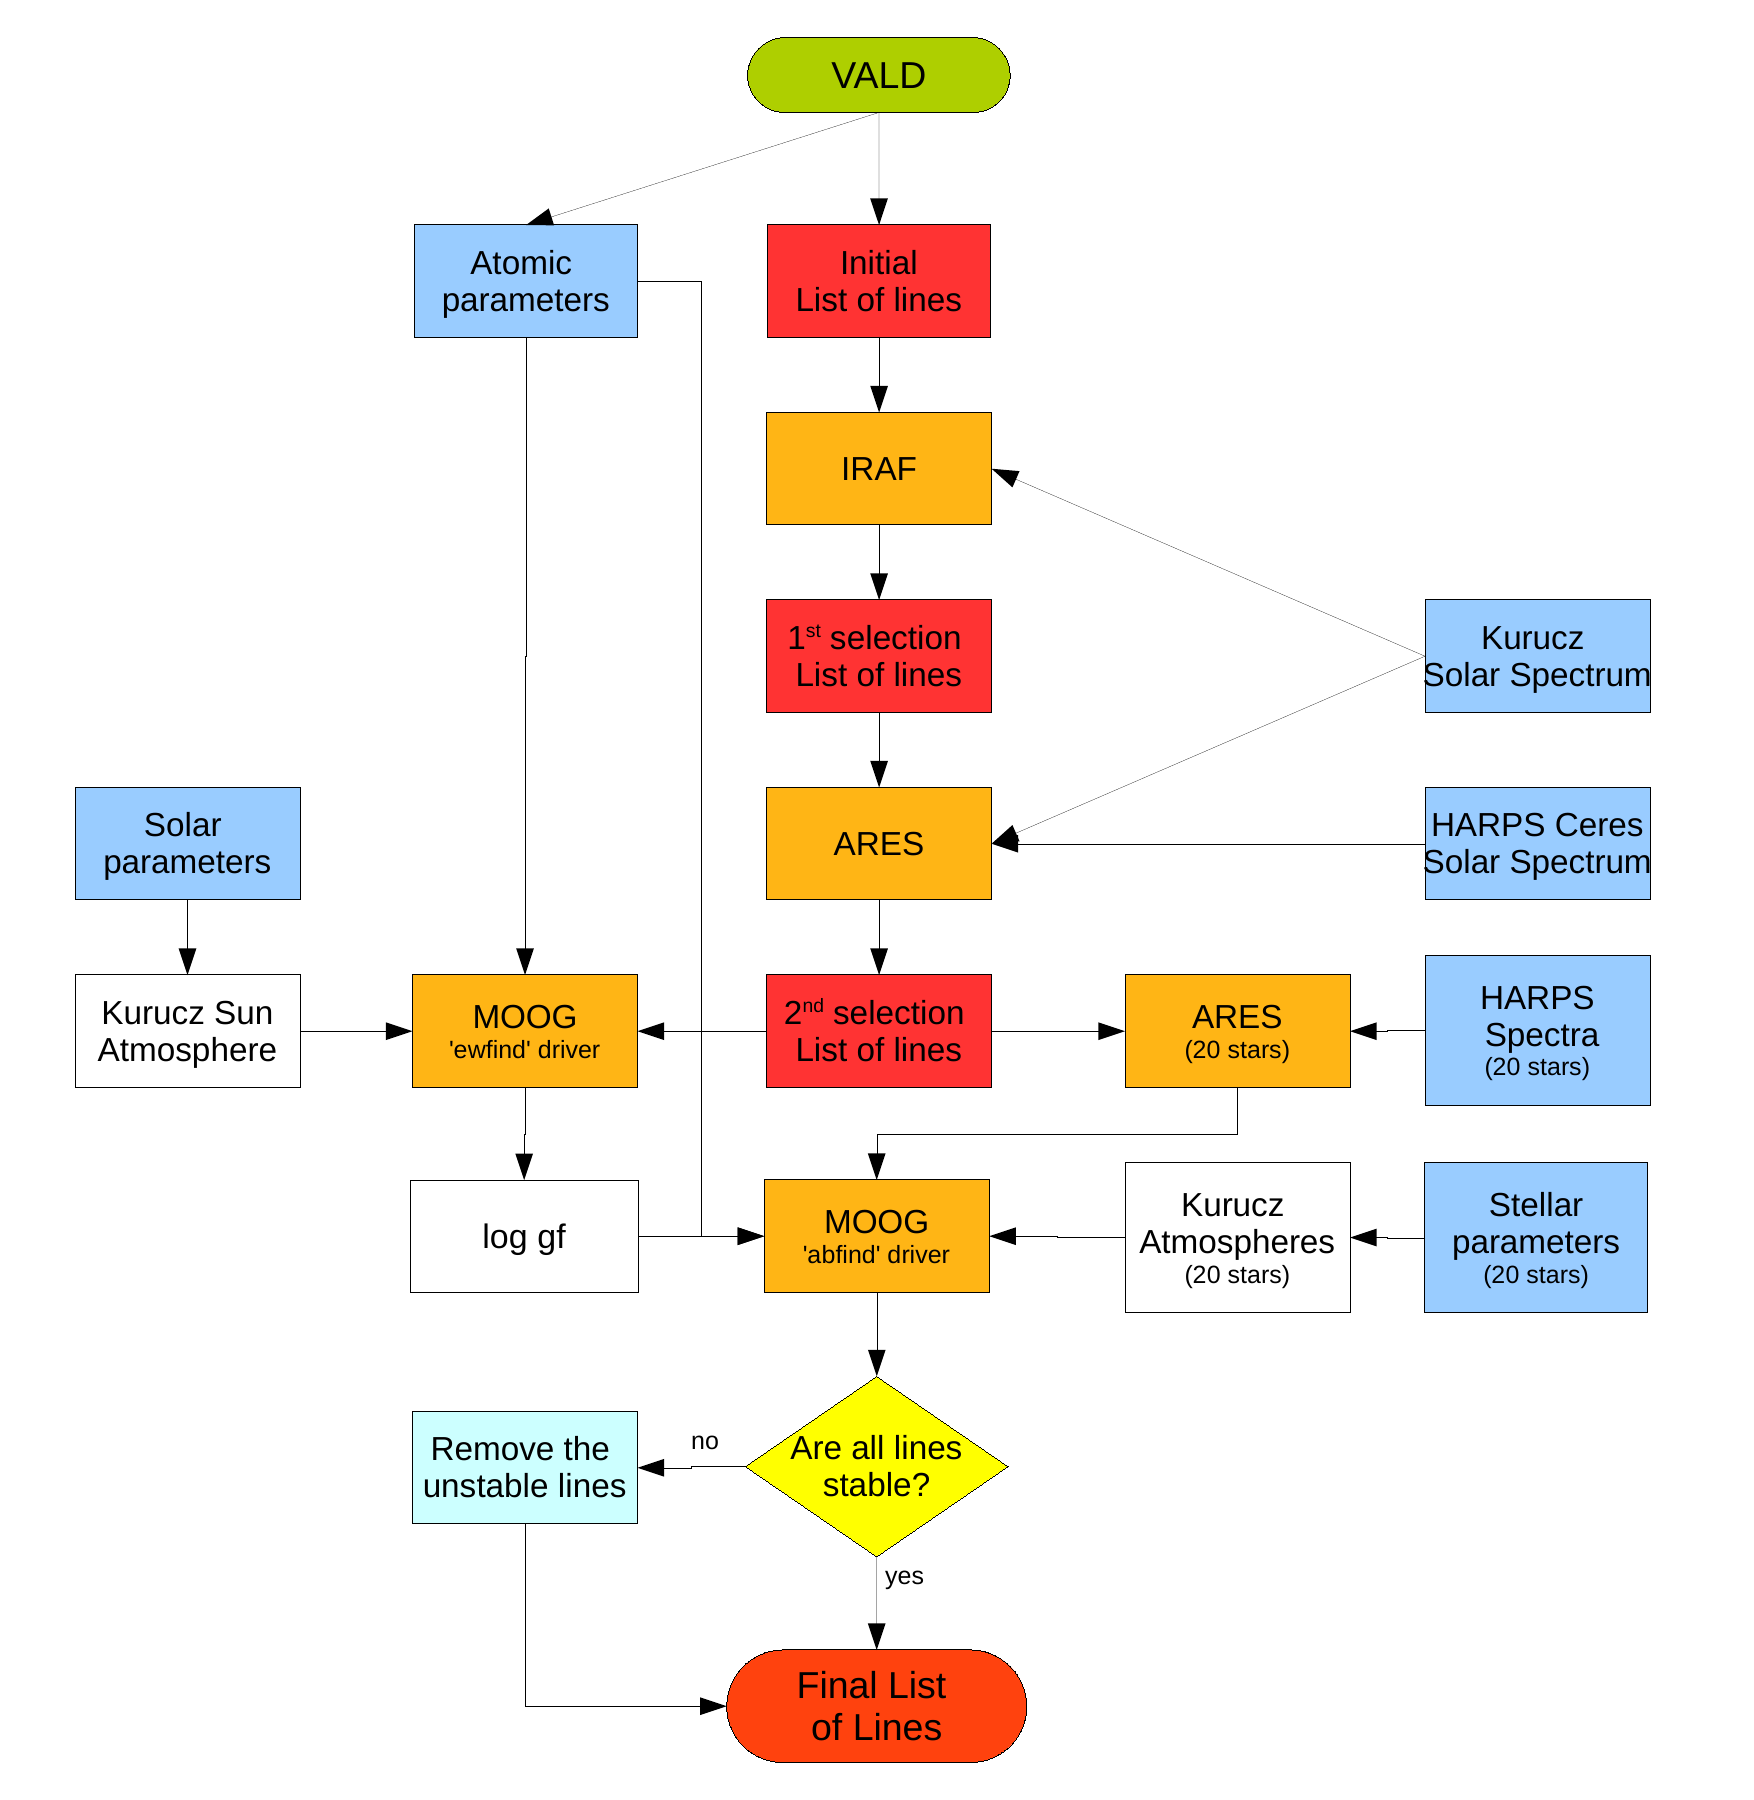

VALD
Atomic
parameters
Initial
List of lines
IRAF
1st selection
List of lines
Kurucz
Solar Spectrum
Solar
parameters
ARES
HARPS Ceres
Solar Spectrum
HARPS
 Spectra
(20 stars)
Kurucz Sun
Atmosphere
MOOG
'ewfind' driver
2nd selection
List of lines
ARES
(20 stars)
Kurucz
Atmospheres
(20 stars)
Stellar
parameters
(20 stars)
MOOG
'abfind' driver
log gf
Are all lines
stable?
Remove the
unstable lines
no
yes
Final List
of Lines